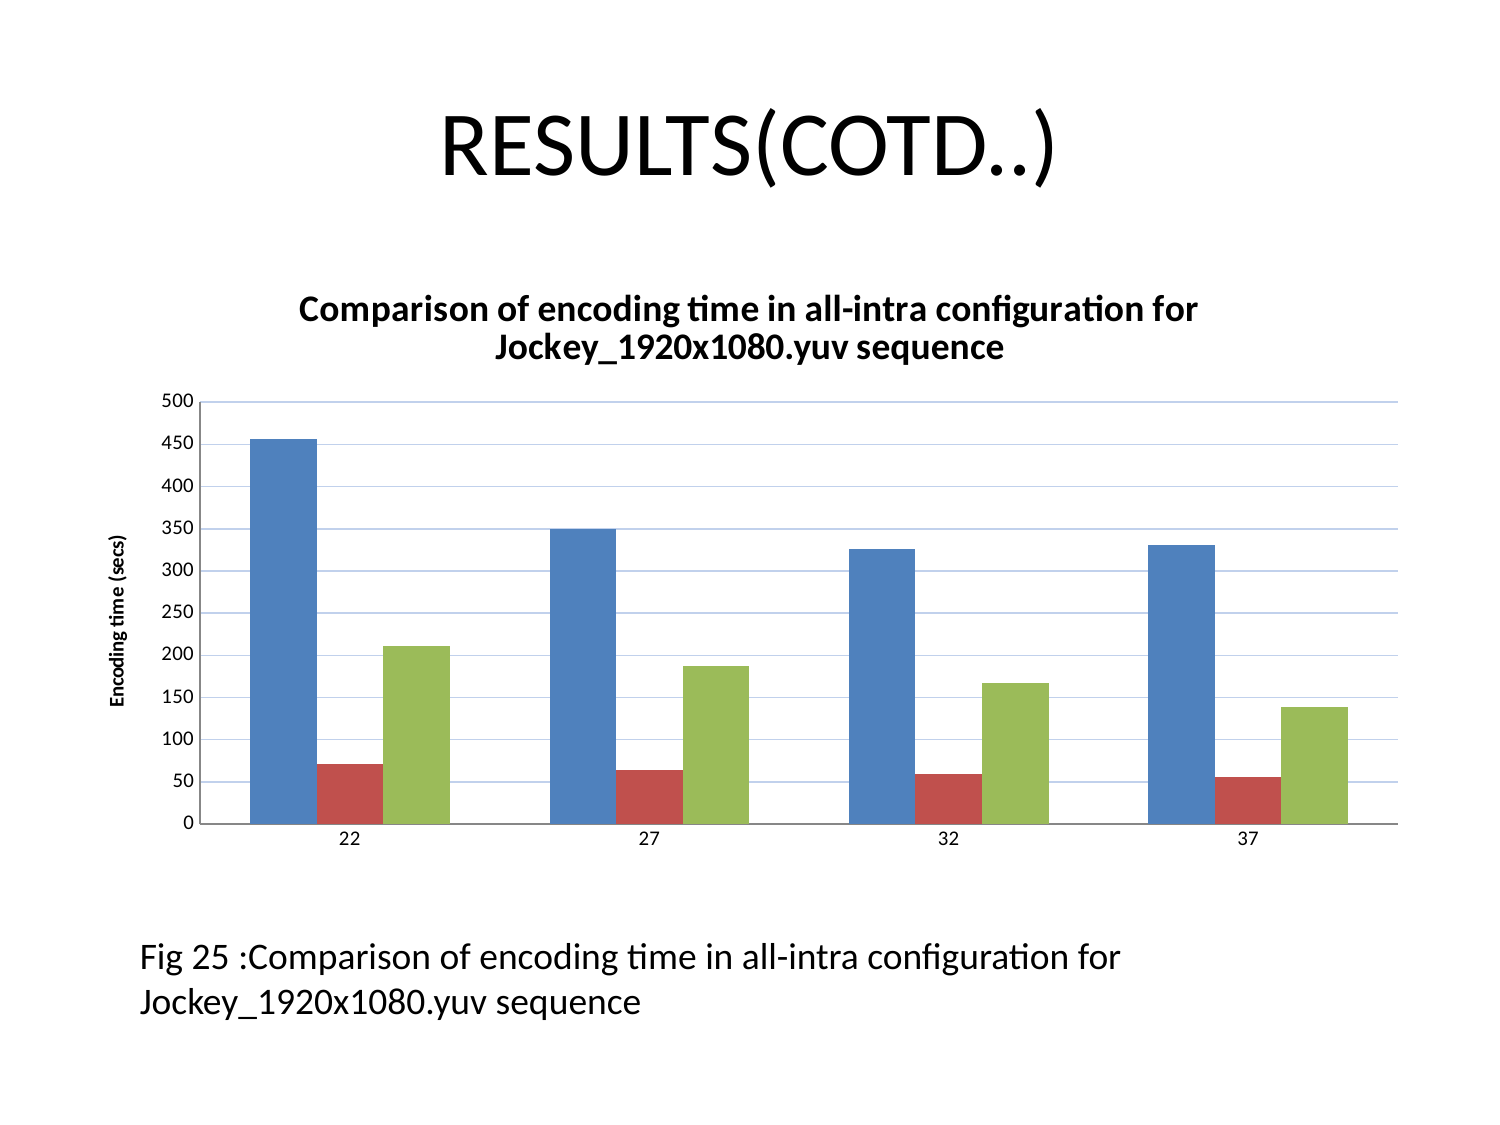

# Results(cotd..)
### Chart: Comparison of encoding time in all-intra configuration for Jockey_1920x1080.yuv sequence
| Category | HEVC | H.264 | VP9 |
|---|---|---|---|
| 22 | 456.055 | 71.6 | 210.554 |
| 27 | 350.005 | 63.995 | 187.486 |
| 32 | 326.497 | 59.007 | 167.617 |
| 37 | 330.297 | 56.011 | 139.195 |Fig 25 :Comparison of encoding time in all-intra configuration for Jockey_1920x1080.yuv sequence